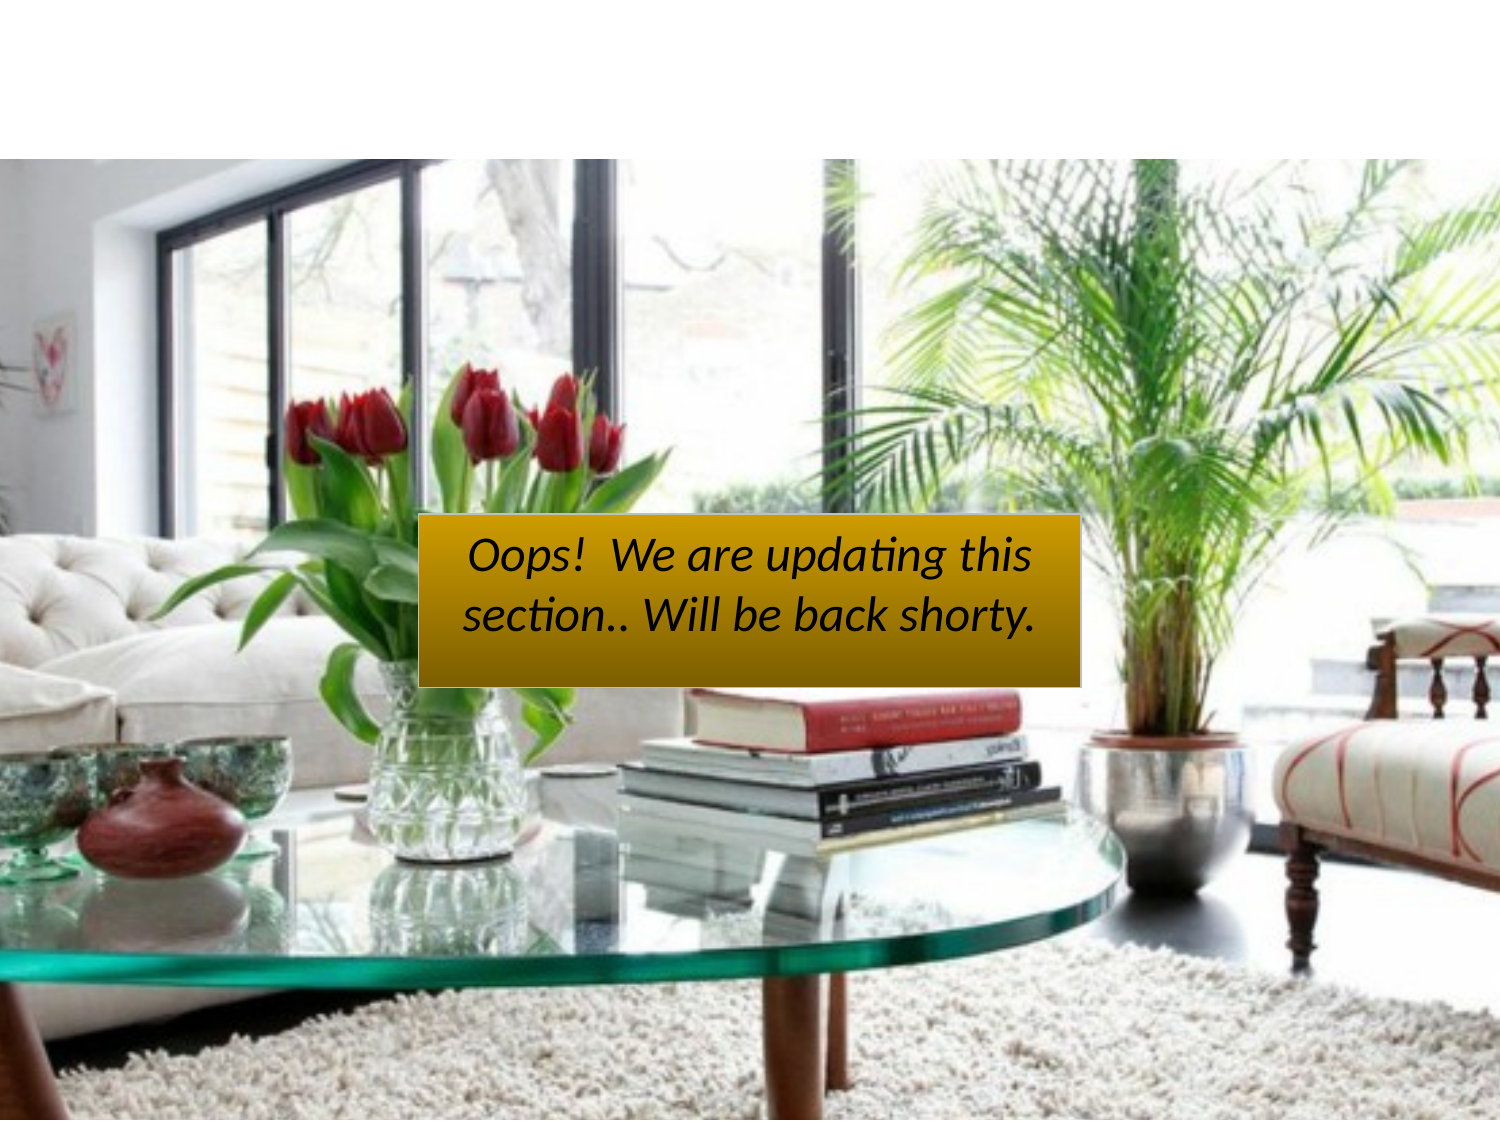

Oops! We are updating this section.. Will be back shorty.